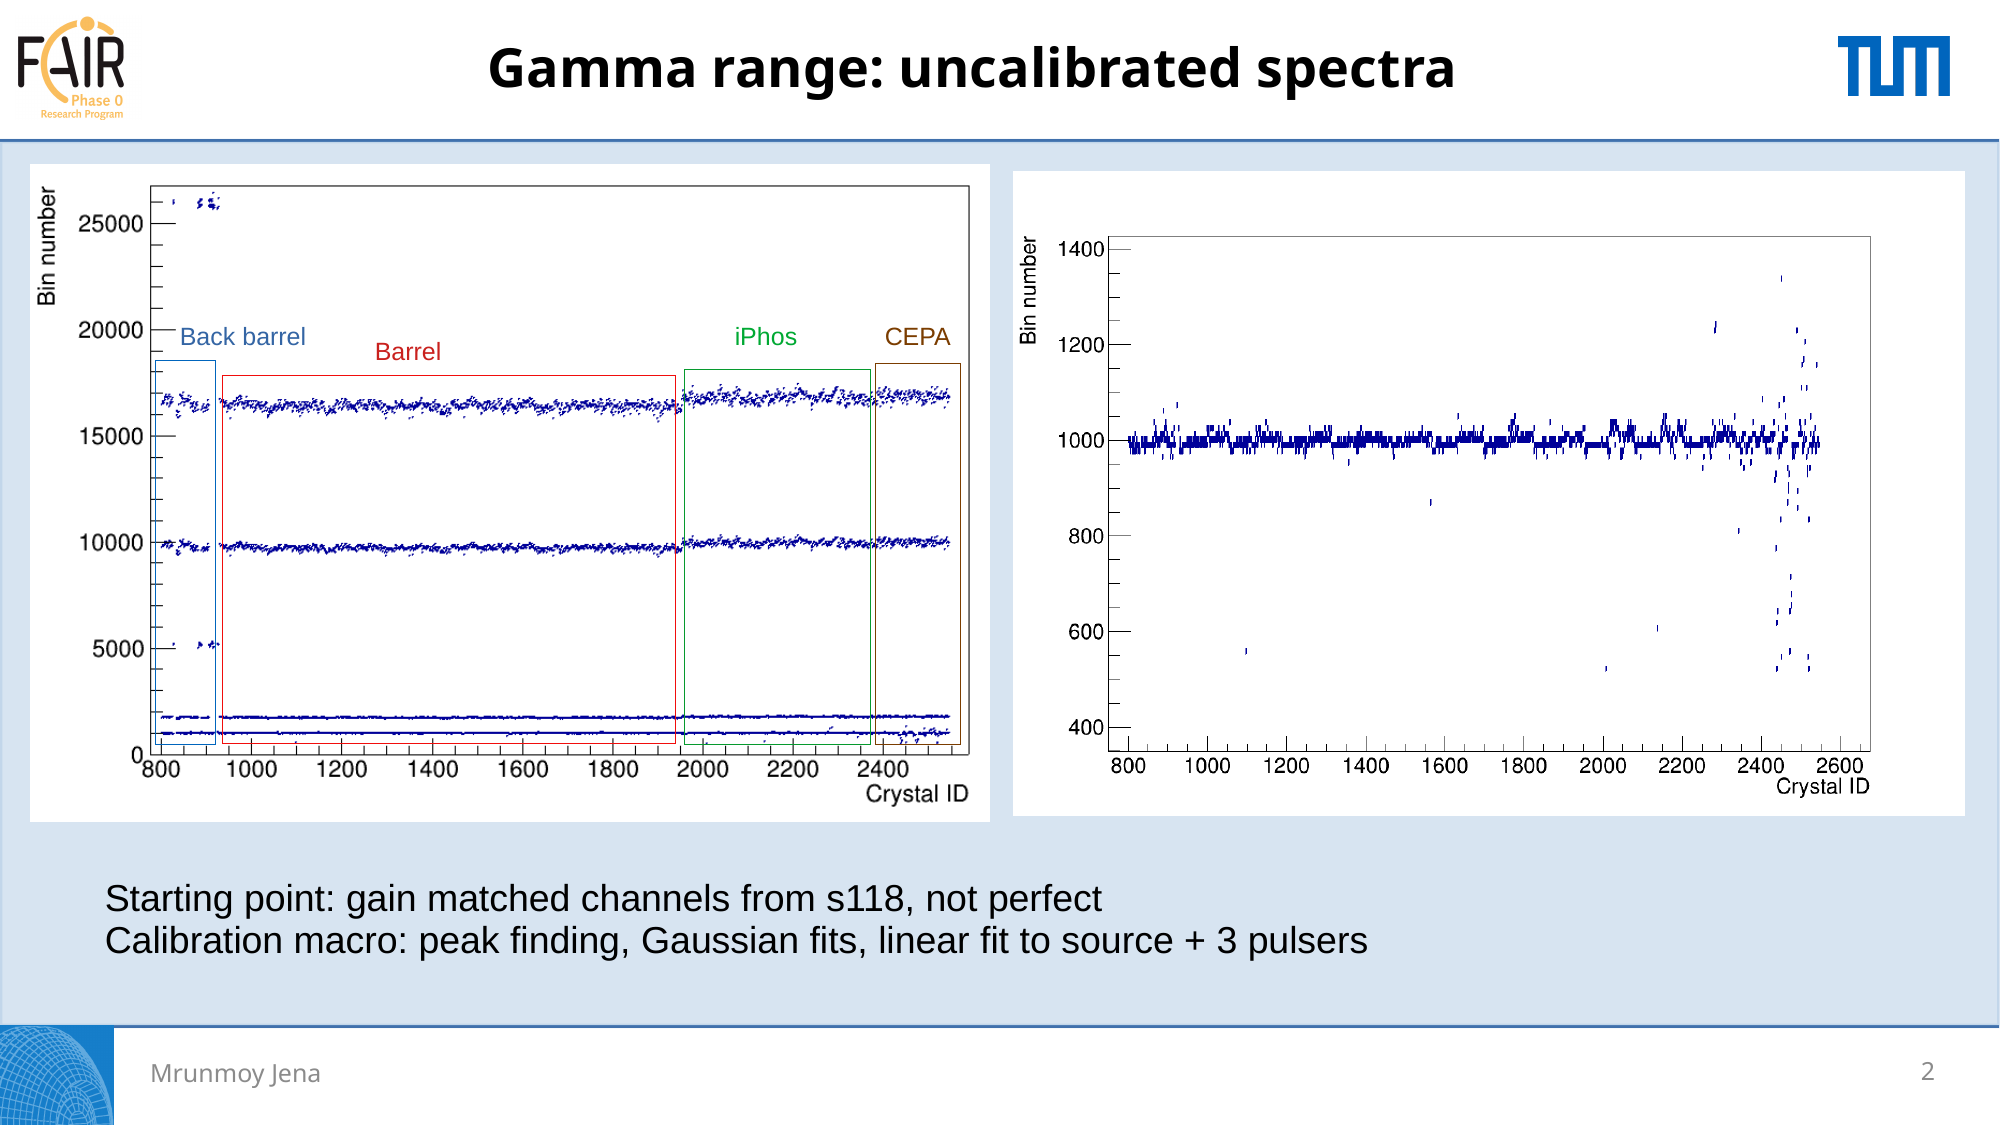

# Gamma range: uncalibrated spectra
Back barrel
iPhos
CEPA
Barrel
Starting point: gain matched channels from s118, not perfect
Calibration macro: peak finding, Gaussian fits, linear fit to source + 3 pulsers
2